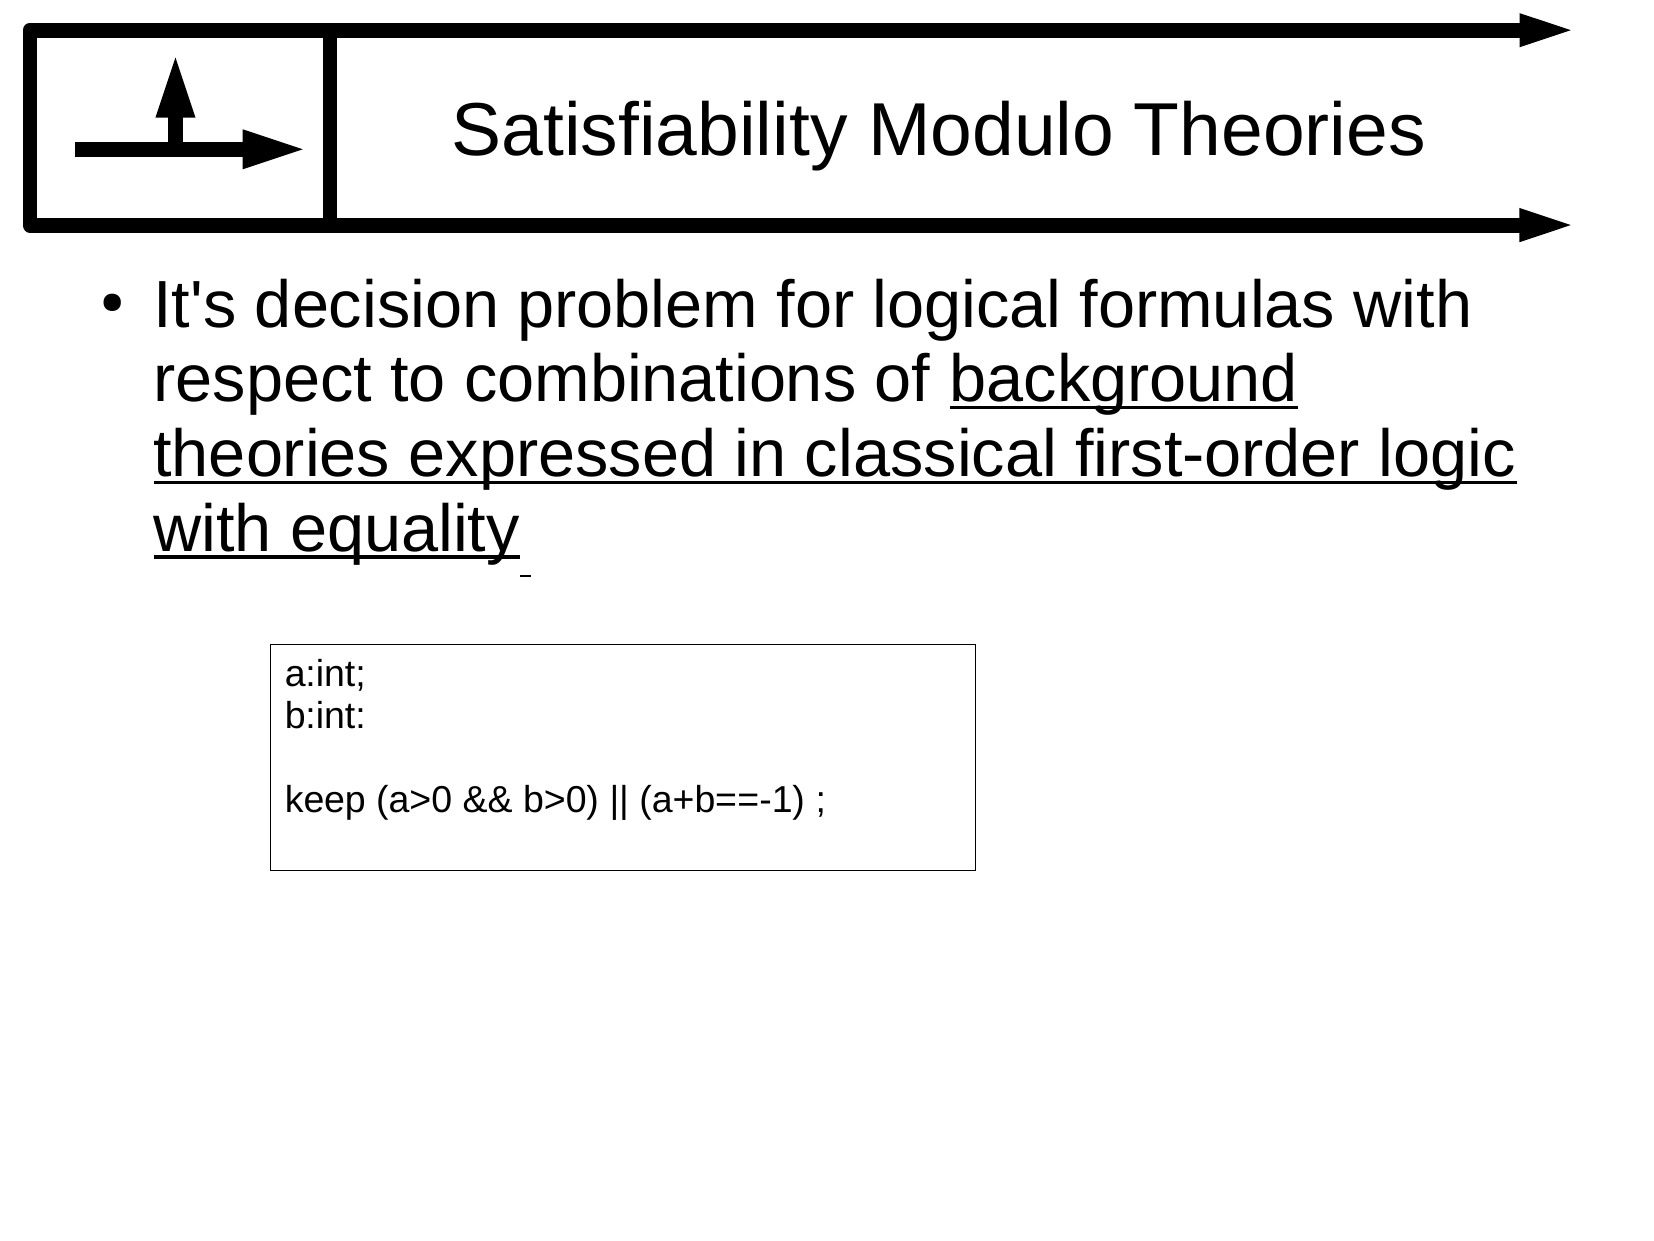

# Satisfiability Modulo Theories
It's decision problem for logical formulas with respect to combinations of background theories expressed in classical first-order logic with equality
a:int;
b:int:
keep (a>0 && b>0) || (a+b==-1) ;